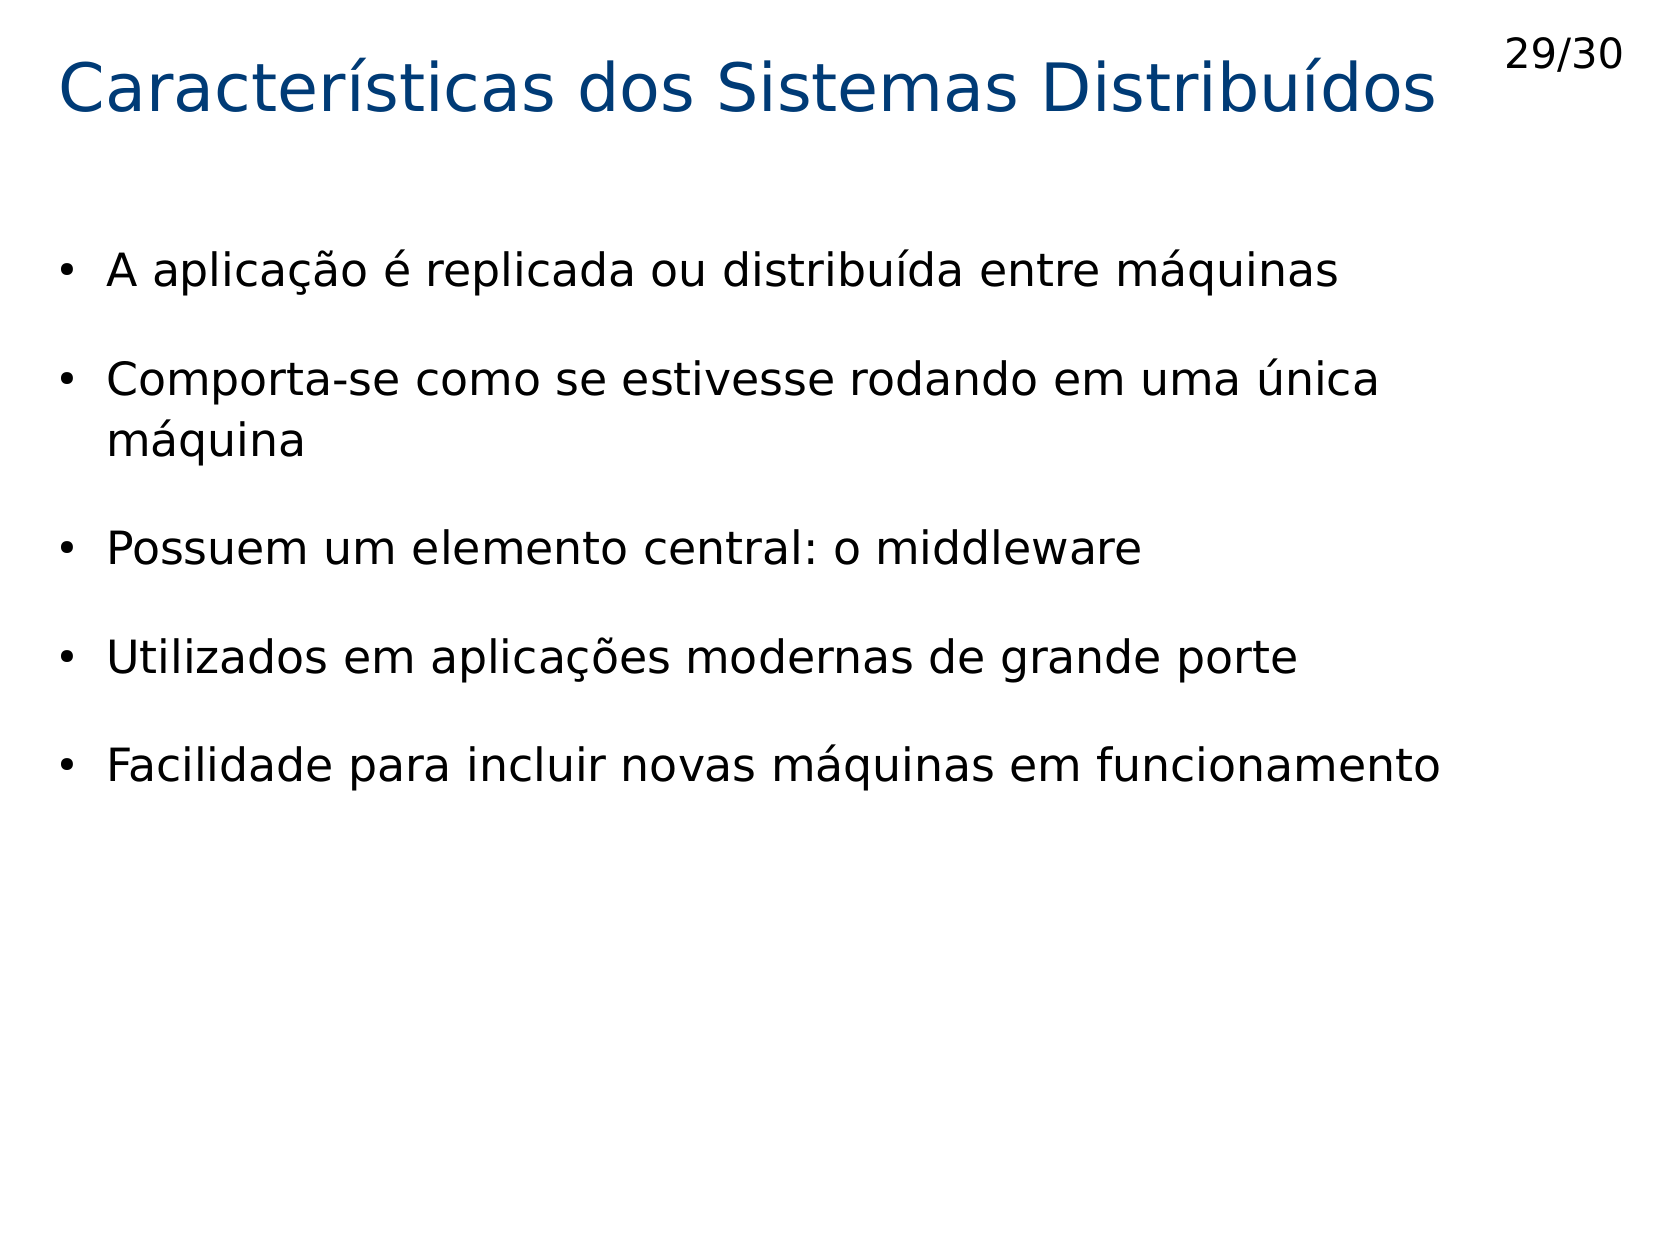

# Características dos Sistemas Distribuídos
29
A aplicação é replicada ou distribuída entre máquinas
Comporta-se como se estivesse rodando em uma única máquina
Possuem um elemento central: o middleware
Utilizados em aplicações modernas de grande porte
Facilidade para incluir novas máquinas em funcionamento